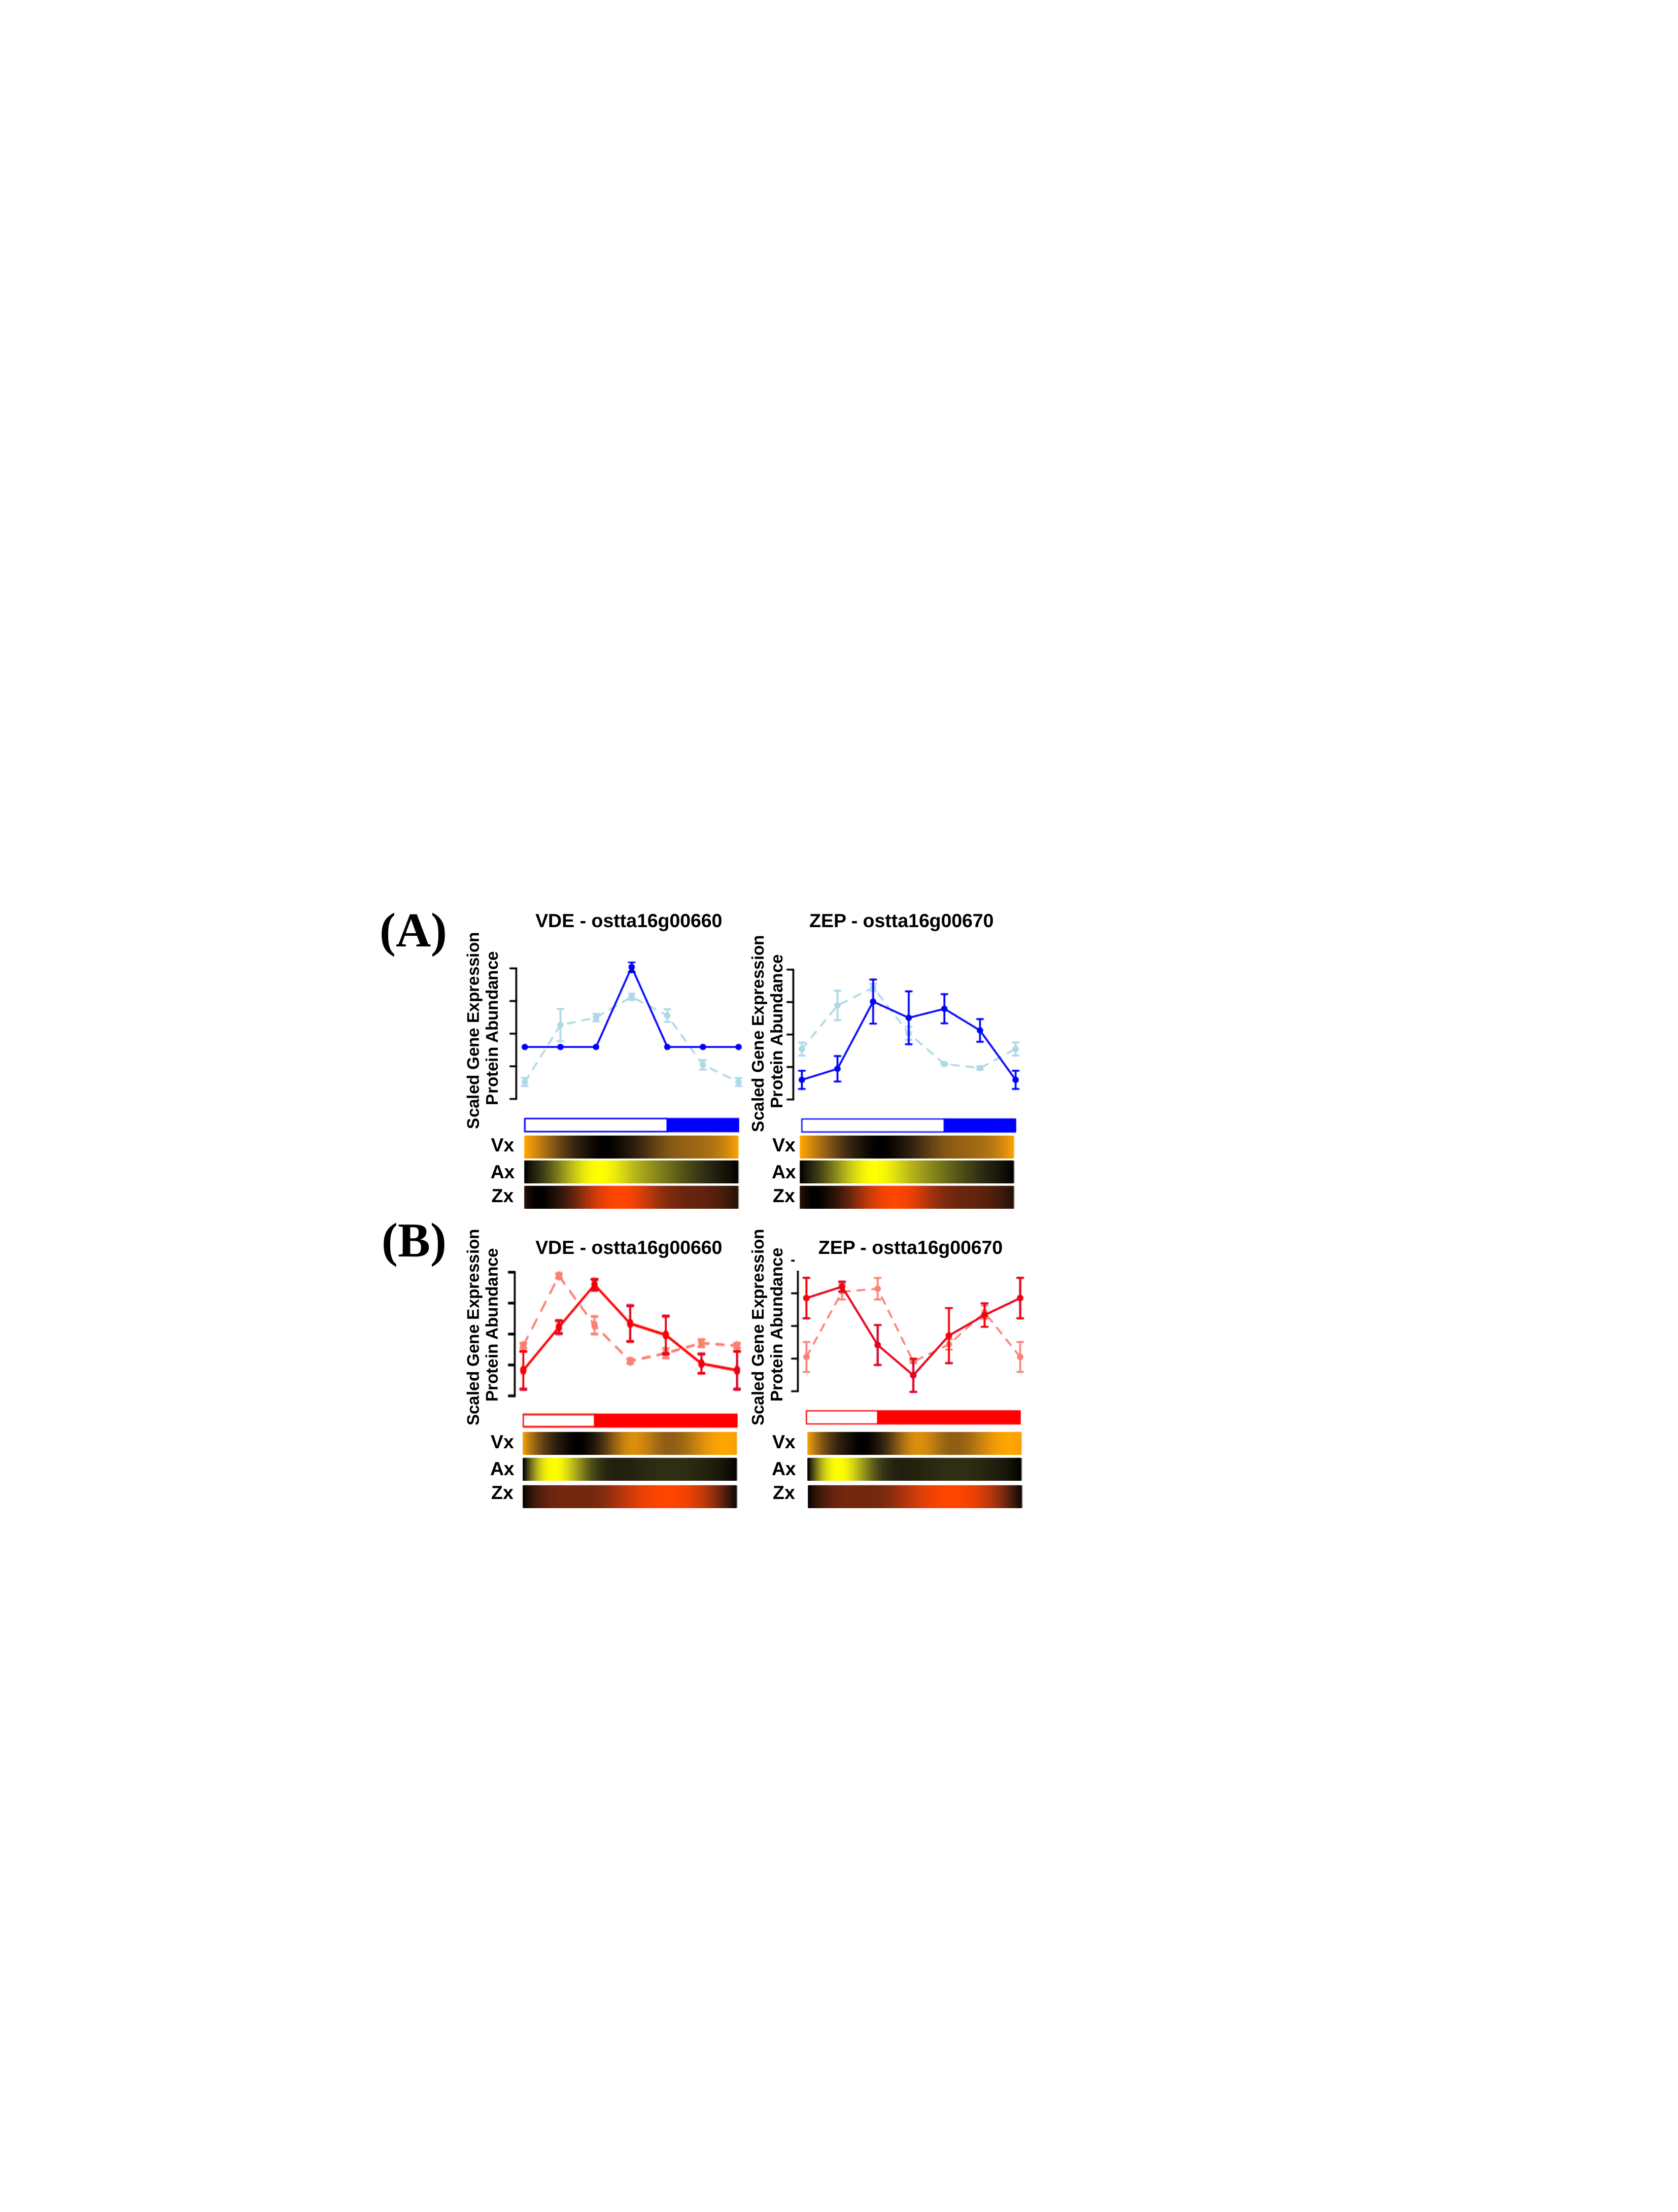

VDE - ostta16g00660
ZEP - ostta16g00670
 (A)
Scaled Gene Expression
Protein Abundance
Scaled Gene Expression
Protein Abundance
Vx
Vx
Ax
Ax
Zx
Zx
 (B)
VDE - ostta16g00660
ZEP - ostta16g00670
Scaled Gene Expression
Protein Abundance
Scaled Gene Expression
Protein Abundance
Vx
Vx
Ax
Ax
Zx
Zx